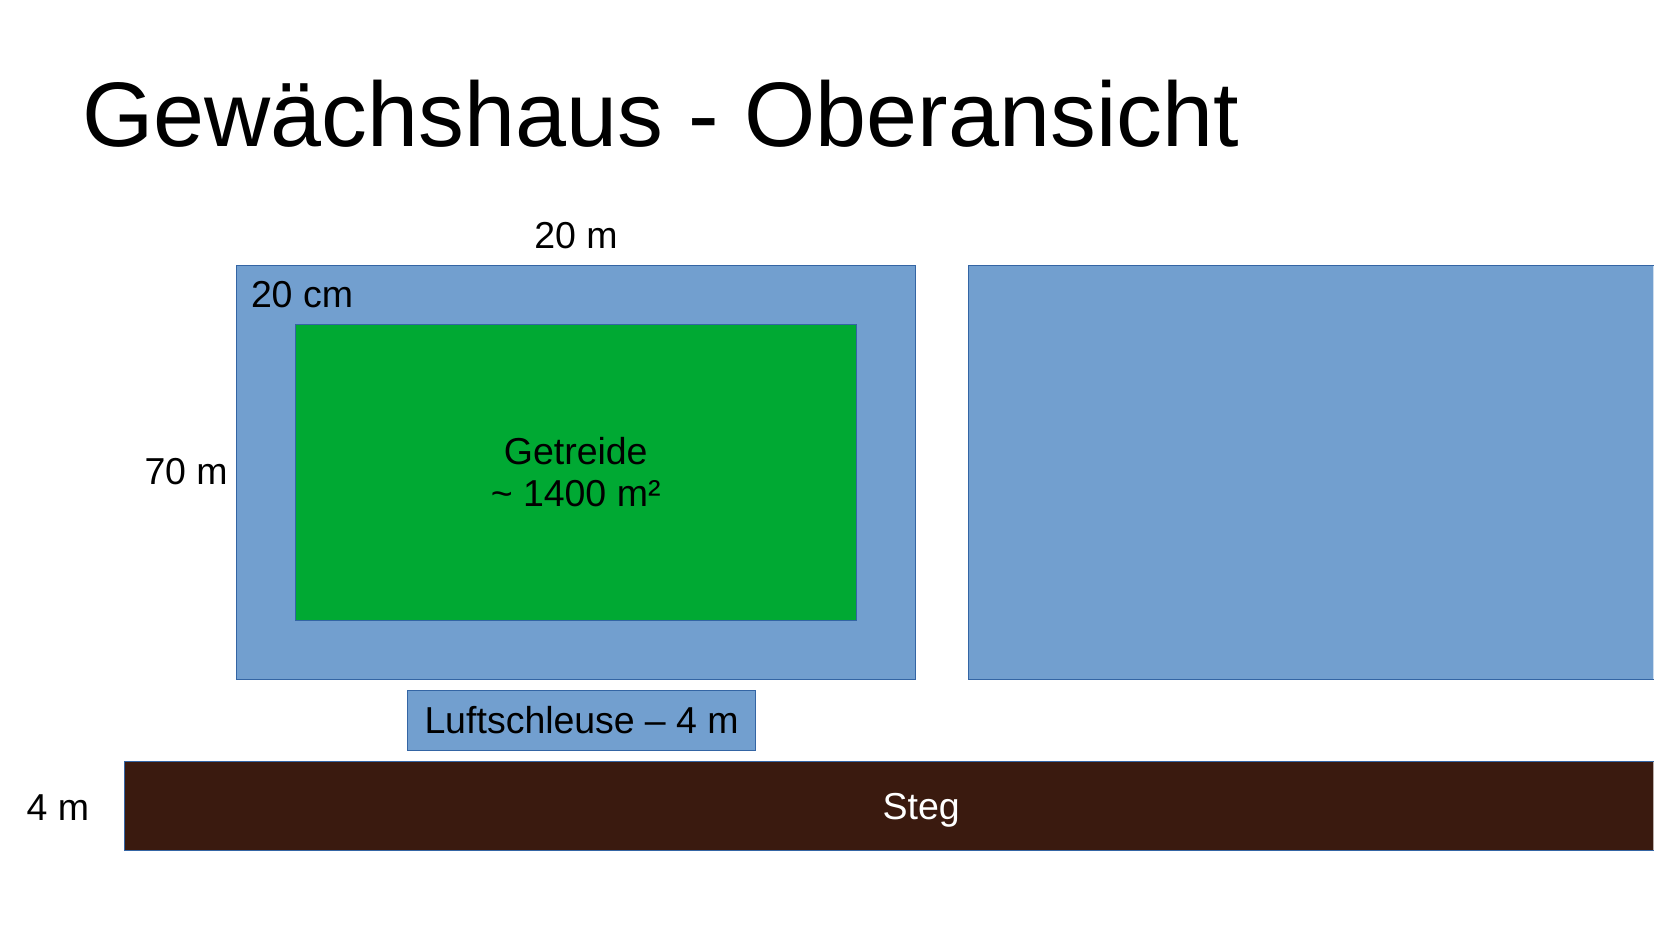

# Gewächshaus - Oberansicht
20 m
20 cm
Getreide
~ 1400 m²
70 m
Luftschleuse – 4 m
Steg
4 m